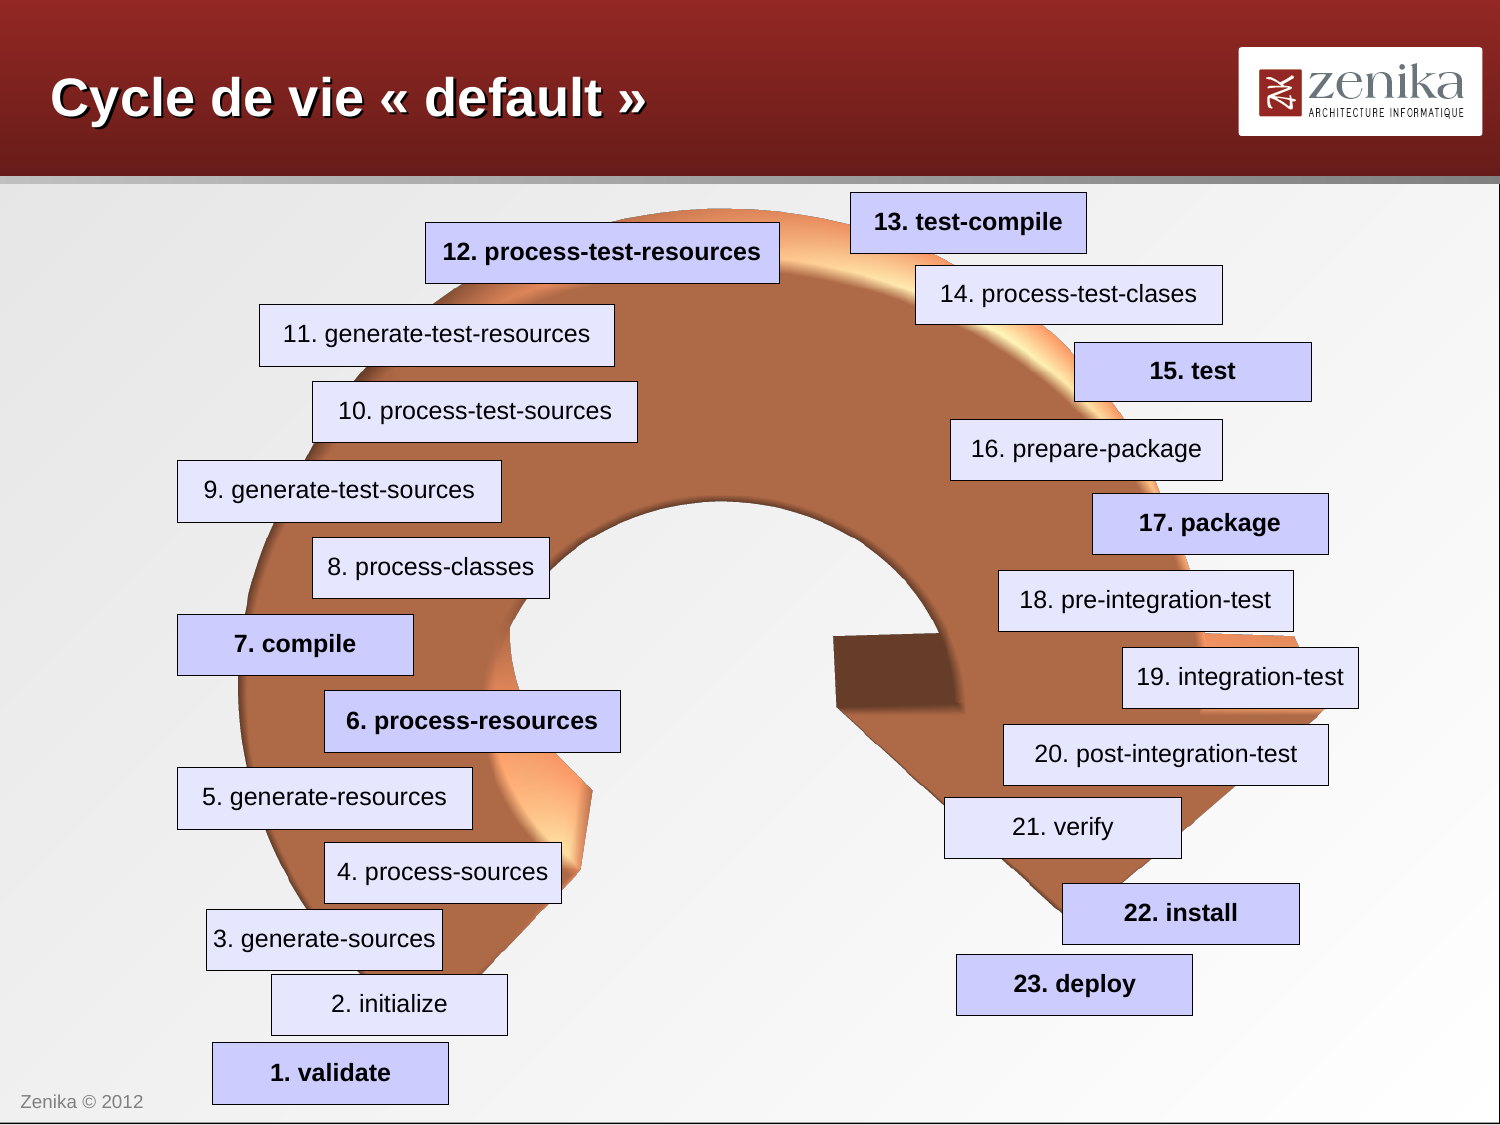

# Cycle de vie « default »
13. test-compile
12. process-test-resources
14. process-test-clases
11. generate-test-resources
15. test
10. process-test-sources
16. prepare-package
9. generate-test-sources
17. package
8. process-classes
18. pre-integration-test
7. compile
19. integration-test
6. process-resources
20. post-integration-test
5. generate-resources
21. verify
4. process-sources
22. install
3. generate-sources
23. deploy
2. initialize
1. validate